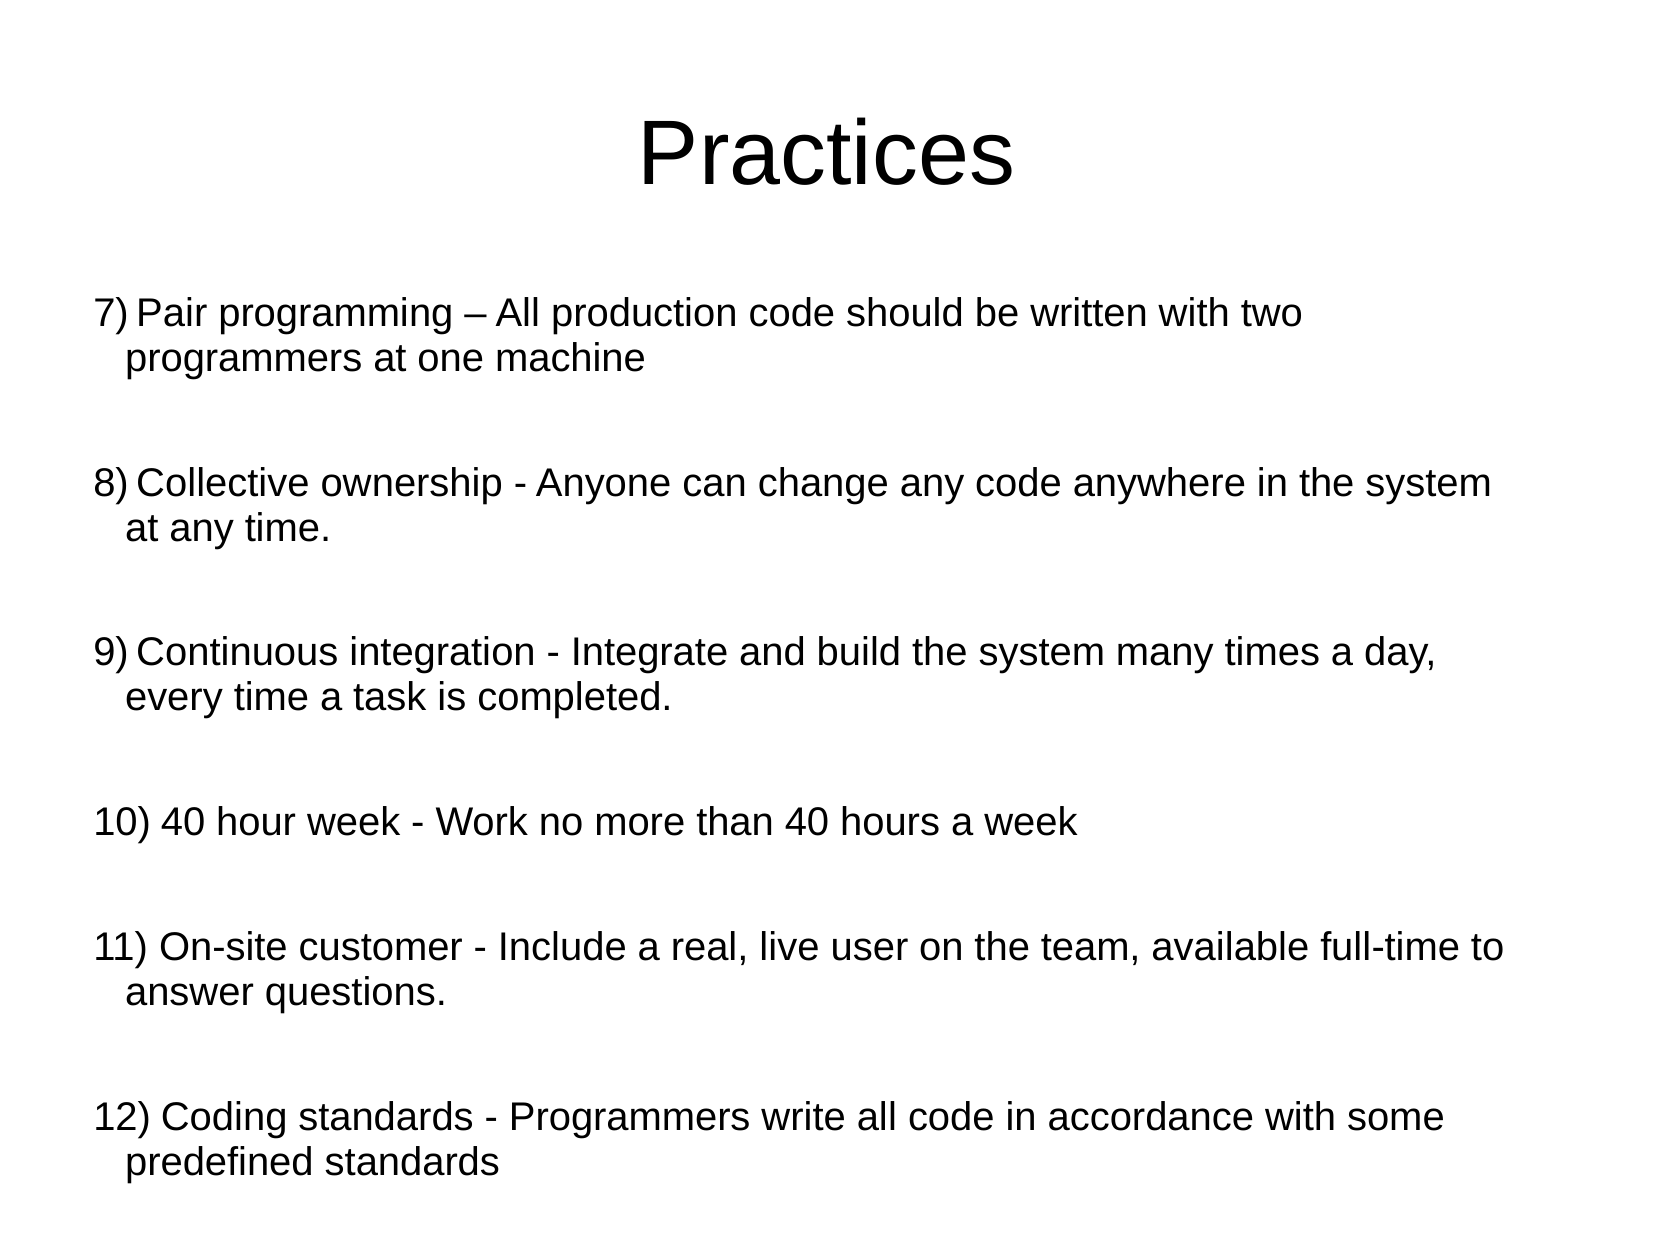

# Practices
 Pair programming – All production code should be written with two programmers at one machine
 Collective ownership - Anyone can change any code anywhere in the system at any time.
 Continuous integration - Integrate and build the system many times a day, every time a task is completed.
 40 hour week - Work no more than 40 hours a week
 On-site customer - Include a real, live user on the team, available full-time to answer questions.
 Coding standards - Programmers write all code in accordance with some predefined standards